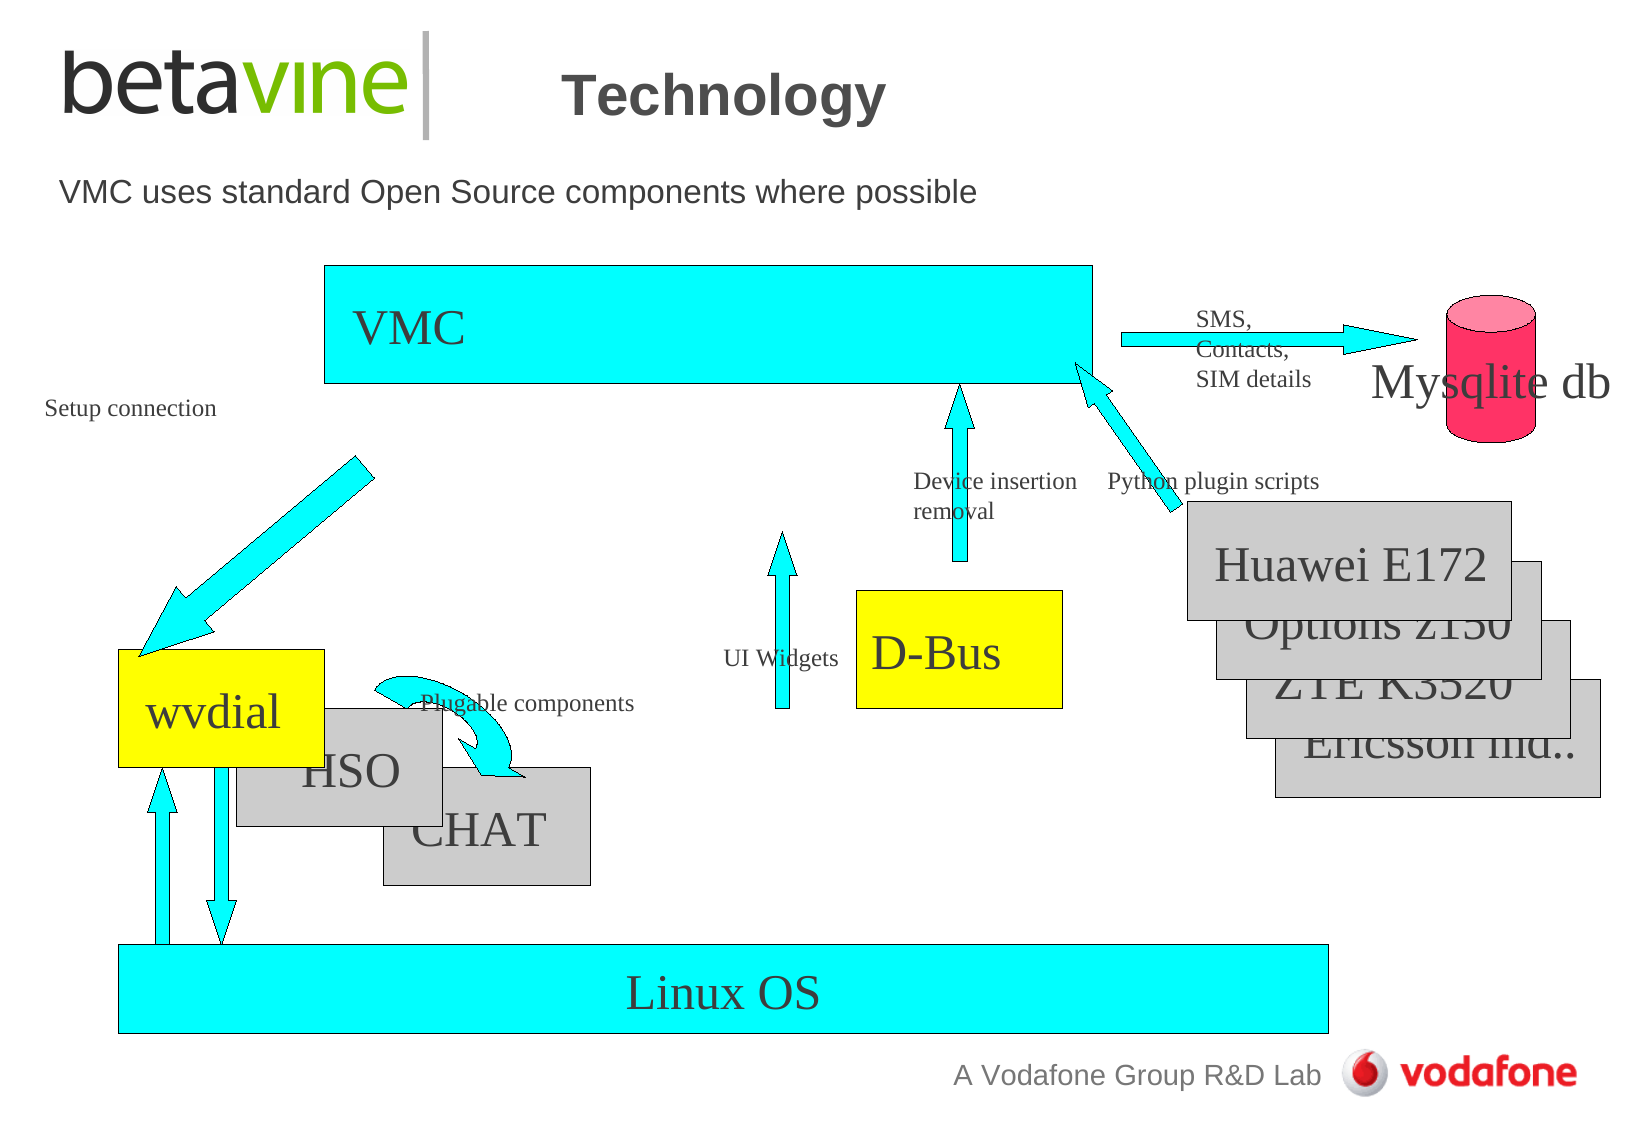

# Technology
VMC uses standard Open Source components where possible
 VMC
SMS,
Contacts,
SIM details
Mysqlite db
Setup connection
Device insertion
removal
Python plugin scripts
 Huawei E172
 Options z150
D-Bus
 ZTE K3520
UI Widgets
 wvdial
Plugable components
 Ericsson md..
 HSO
 CHAT
Linux OS